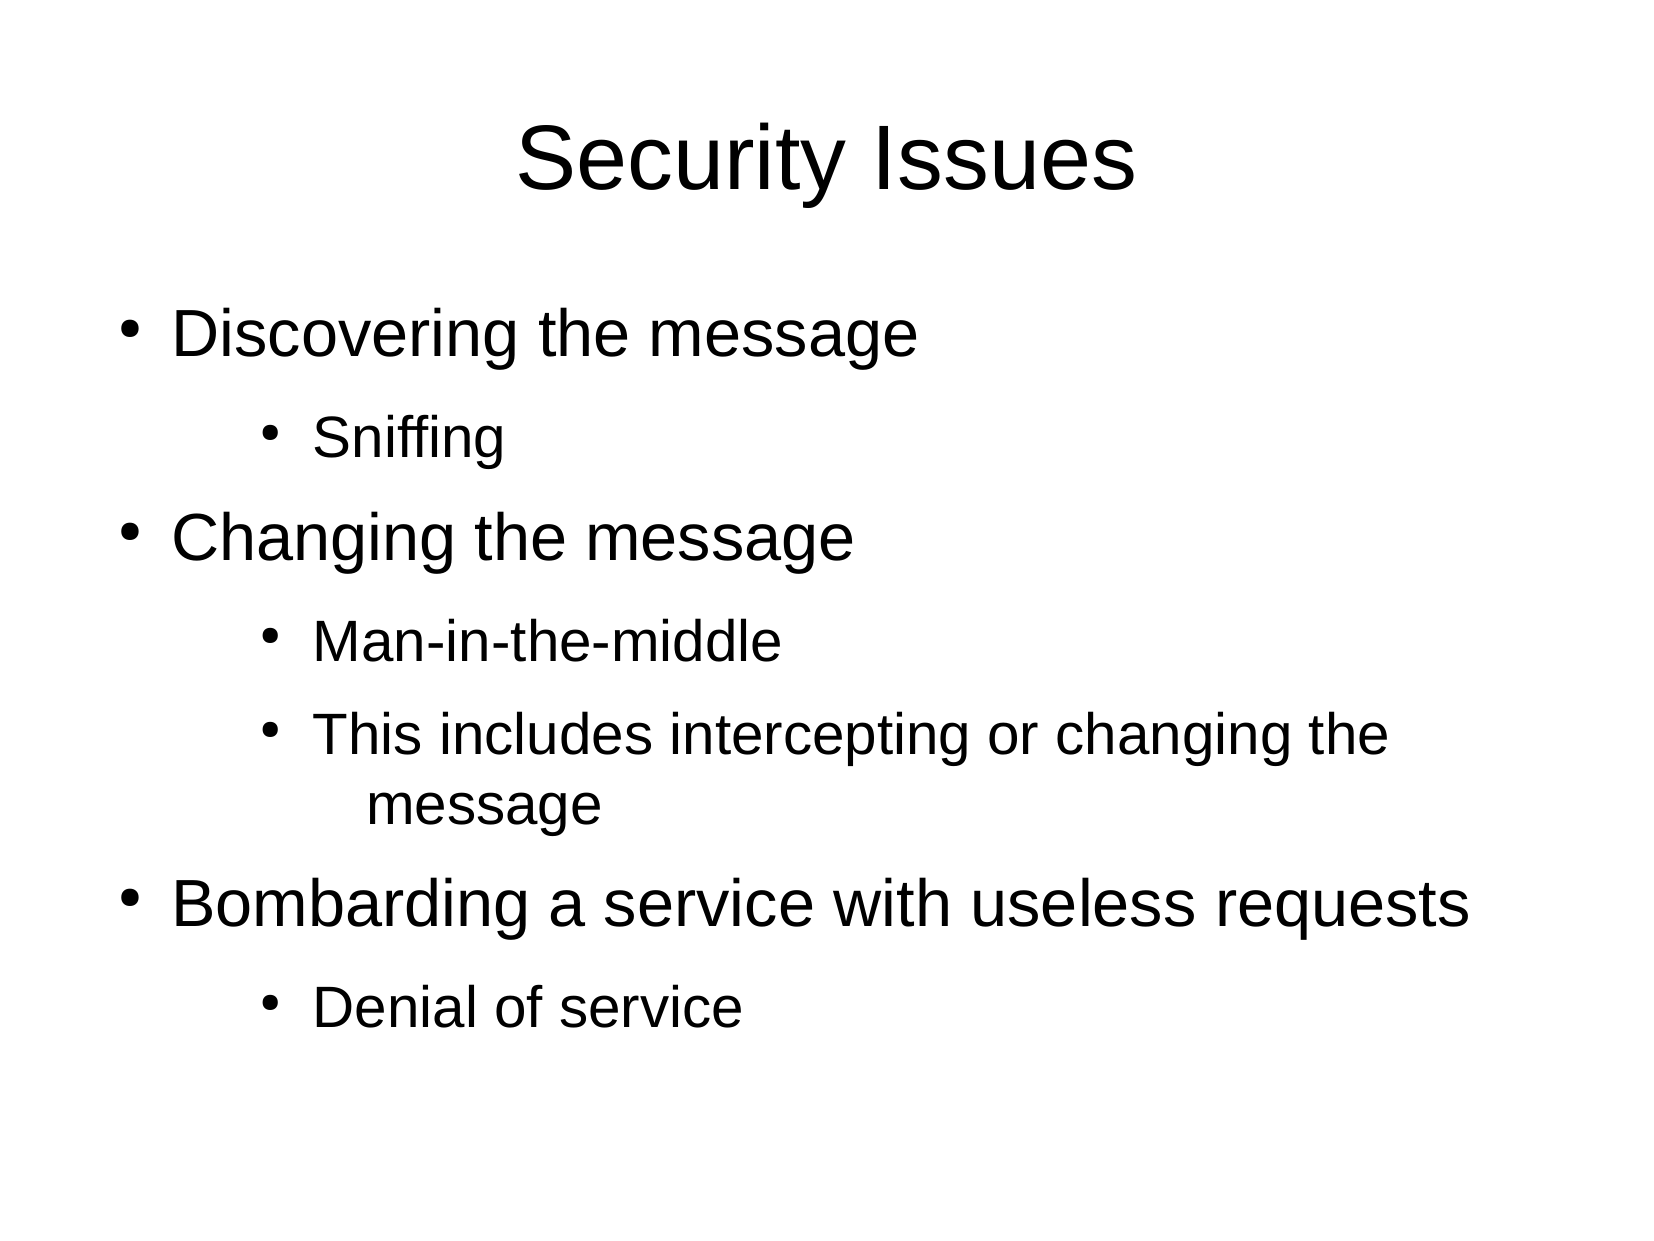

# Security Issues
Discovering the message
Sniffing
Changing the message
Man-in-the-middle
This includes intercepting or changing the message
Bombarding a service with useless requests
Denial of service